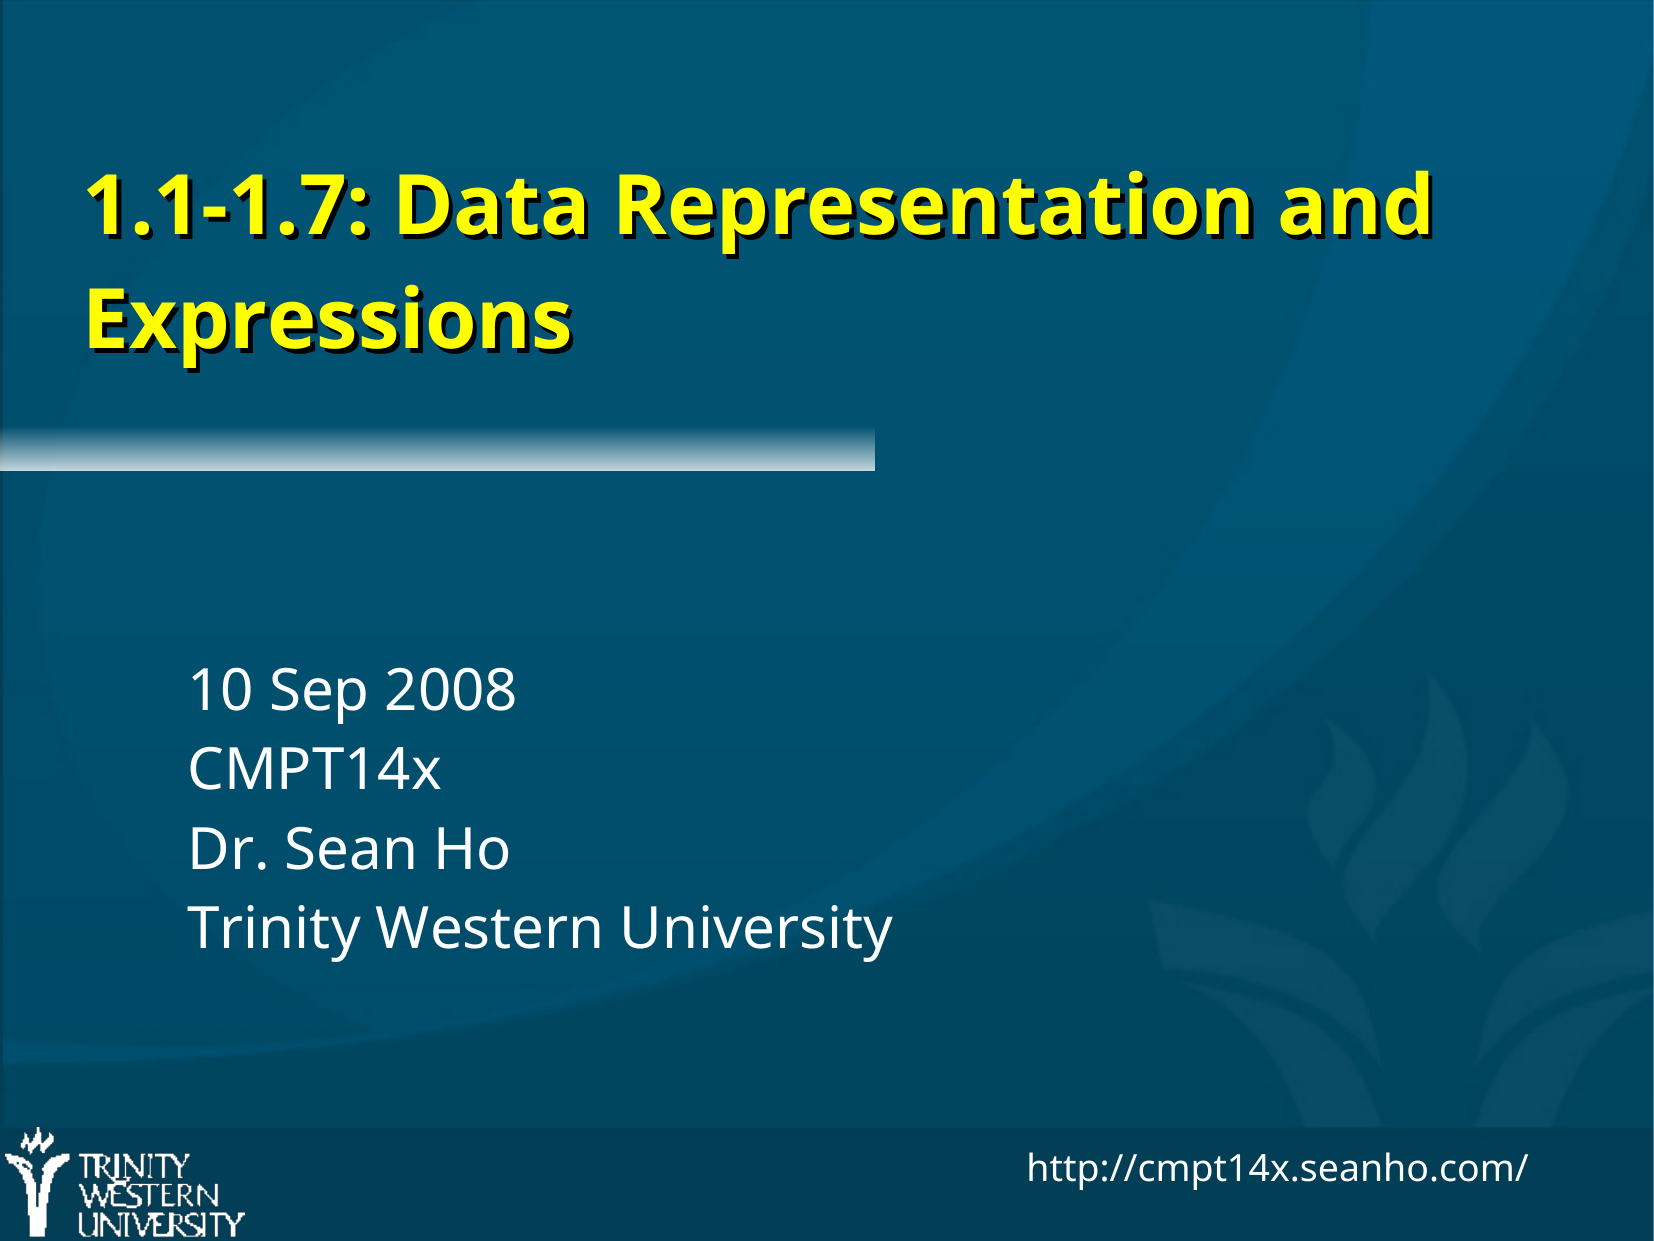

# 1.1-1.7: Data Representation and Expressions
10 Sep 2008
CMPT14x
Dr. Sean Ho
Trinity Western University
http://cmpt14x.seanho.com/